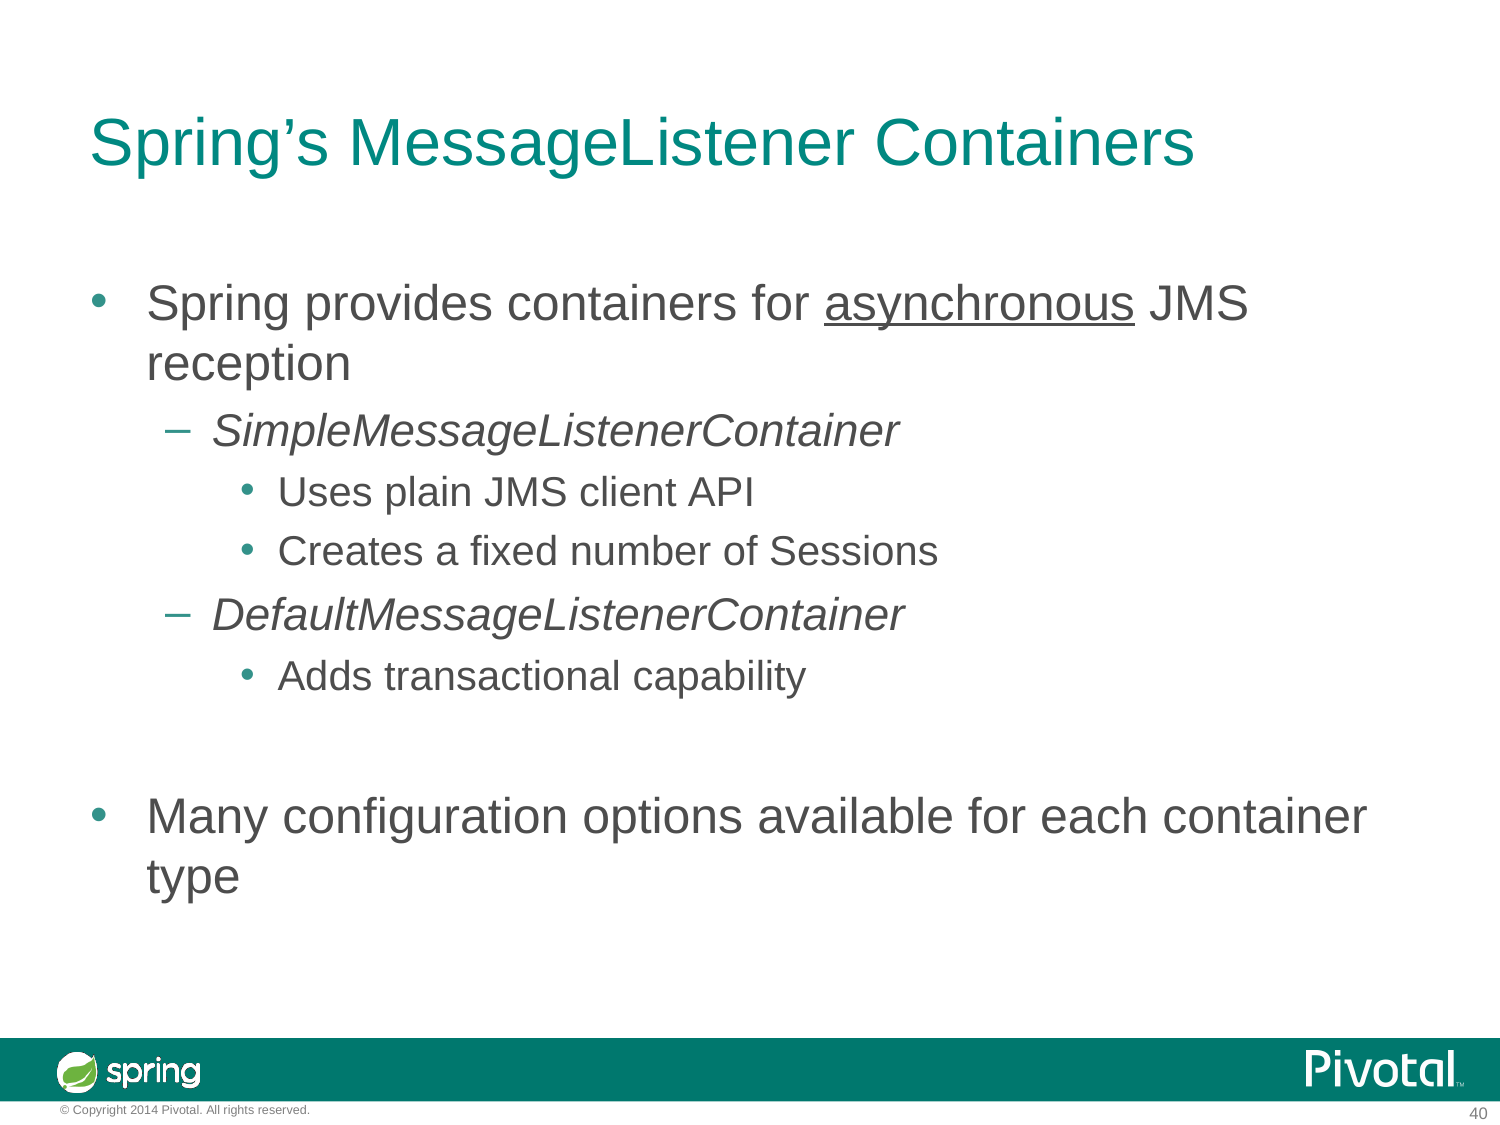

# Spring’s MessageListener Containers
Spring provides containers for asynchronous JMS reception
SimpleMessageListenerContainer
Uses plain JMS client API
Creates a fixed number of Sessions
DefaultMessageListenerContainer
Adds transactional capability
Many configuration options available for each container type